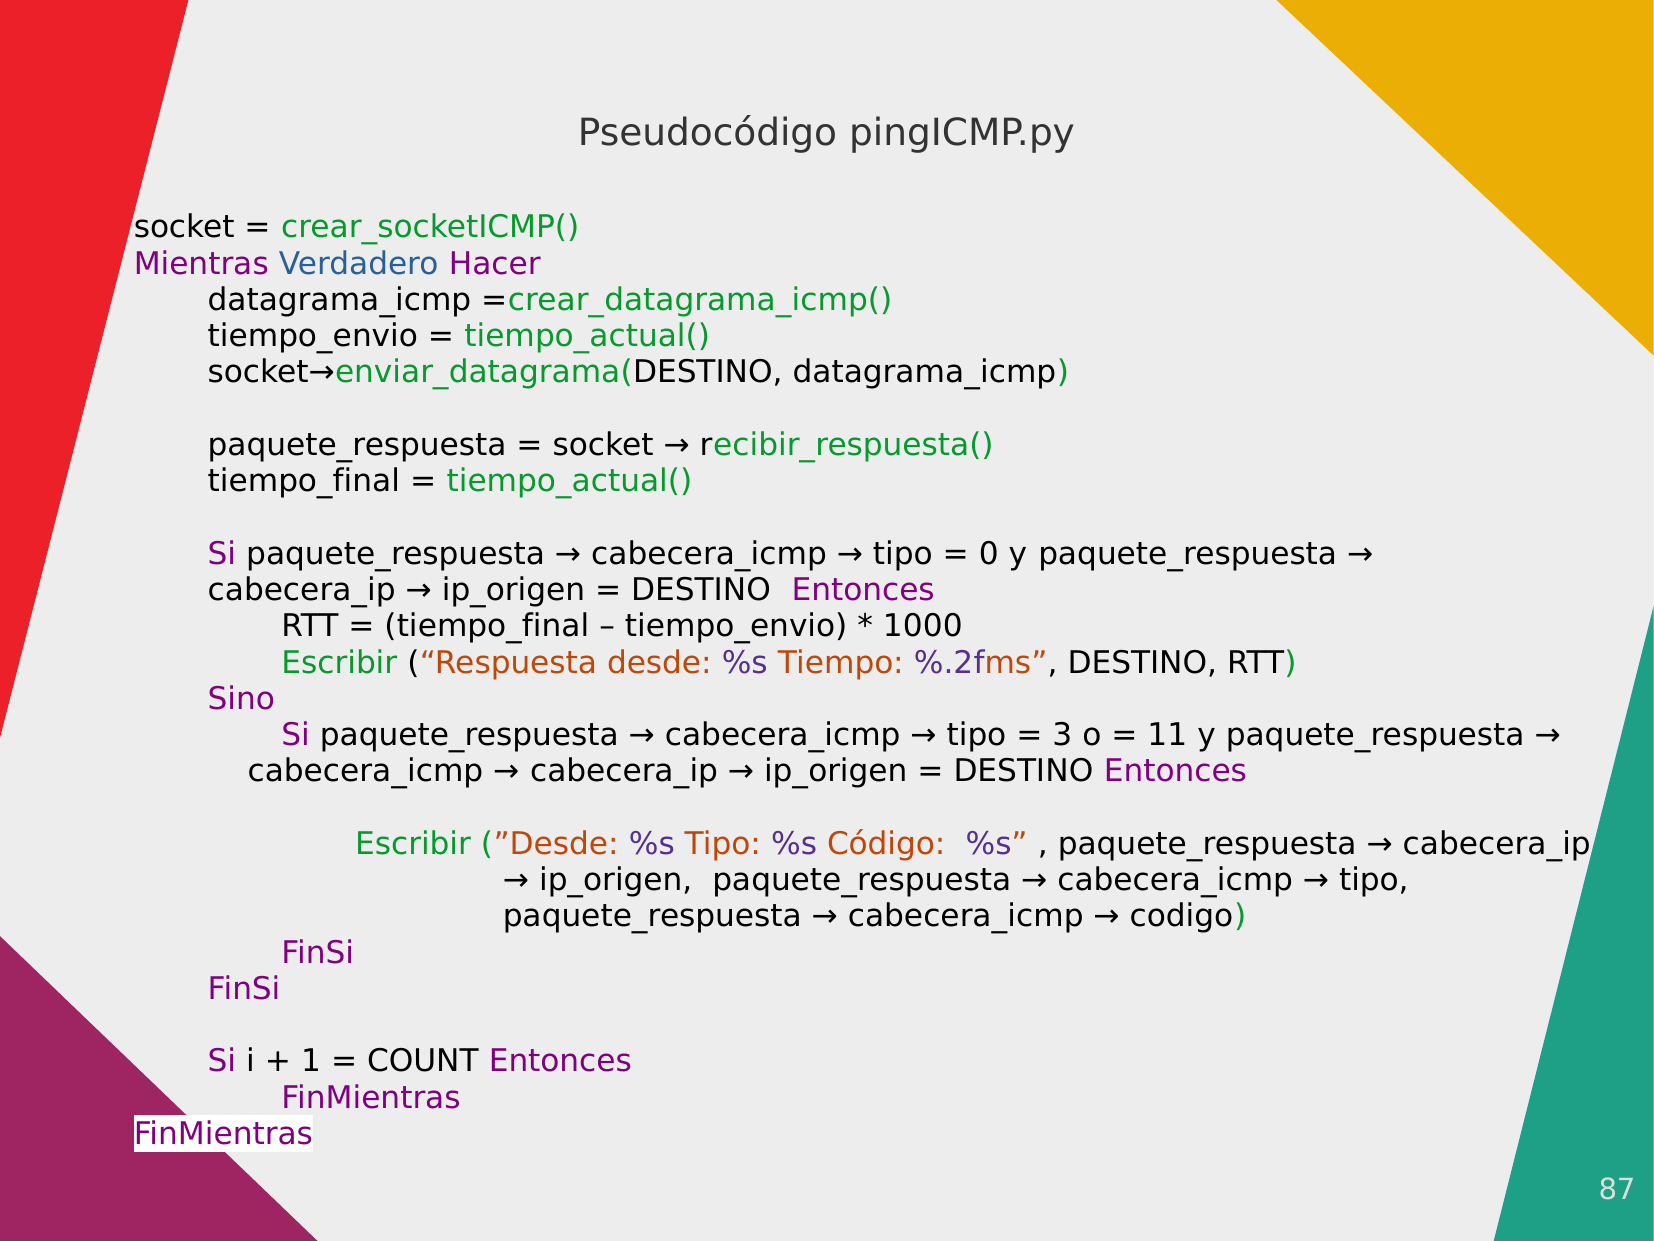

Pseudocódigo pingICMP.py
socket = crear_socketICMP()
Mientras Verdadero Hacer
	datagrama_icmp =crear_datagrama_icmp()
 	tiempo_envio = tiempo_actual()
	socket→enviar_datagrama(DESTINO, datagrama_icmp)
	paquete_respuesta = socket → recibir_respuesta()
	tiempo_final = tiempo_actual()
	Si paquete_respuesta → cabecera_icmp → tipo = 0 y paquete_respuesta → 					cabecera_ip → ip_origen = DESTINO Entonces
		RTT = (tiempo_final – tiempo_envio) * 1000
		Escribir (“Respuesta desde: %s Tiempo: %.2fms”, DESTINO, RTT)
	Sino
		Si paquete_respuesta → cabecera_icmp → tipo = 3 o = 11 y paquete_respuesta → 		 cabecera_icmp → cabecera_ip → ip_origen = DESTINO Entonces
			Escribir (”Desde: %s Tipo: %s Código: %s” , paquete_respuesta → cabecera_ip 						→ ip_origen, paquete_respuesta → cabecera_icmp → tipo, 								paquete_respuesta → cabecera_icmp → codigo)
		FinSi
	FinSi
	Si i + 1 = COUNT Entonces
		FinMientras
FinMientras
87